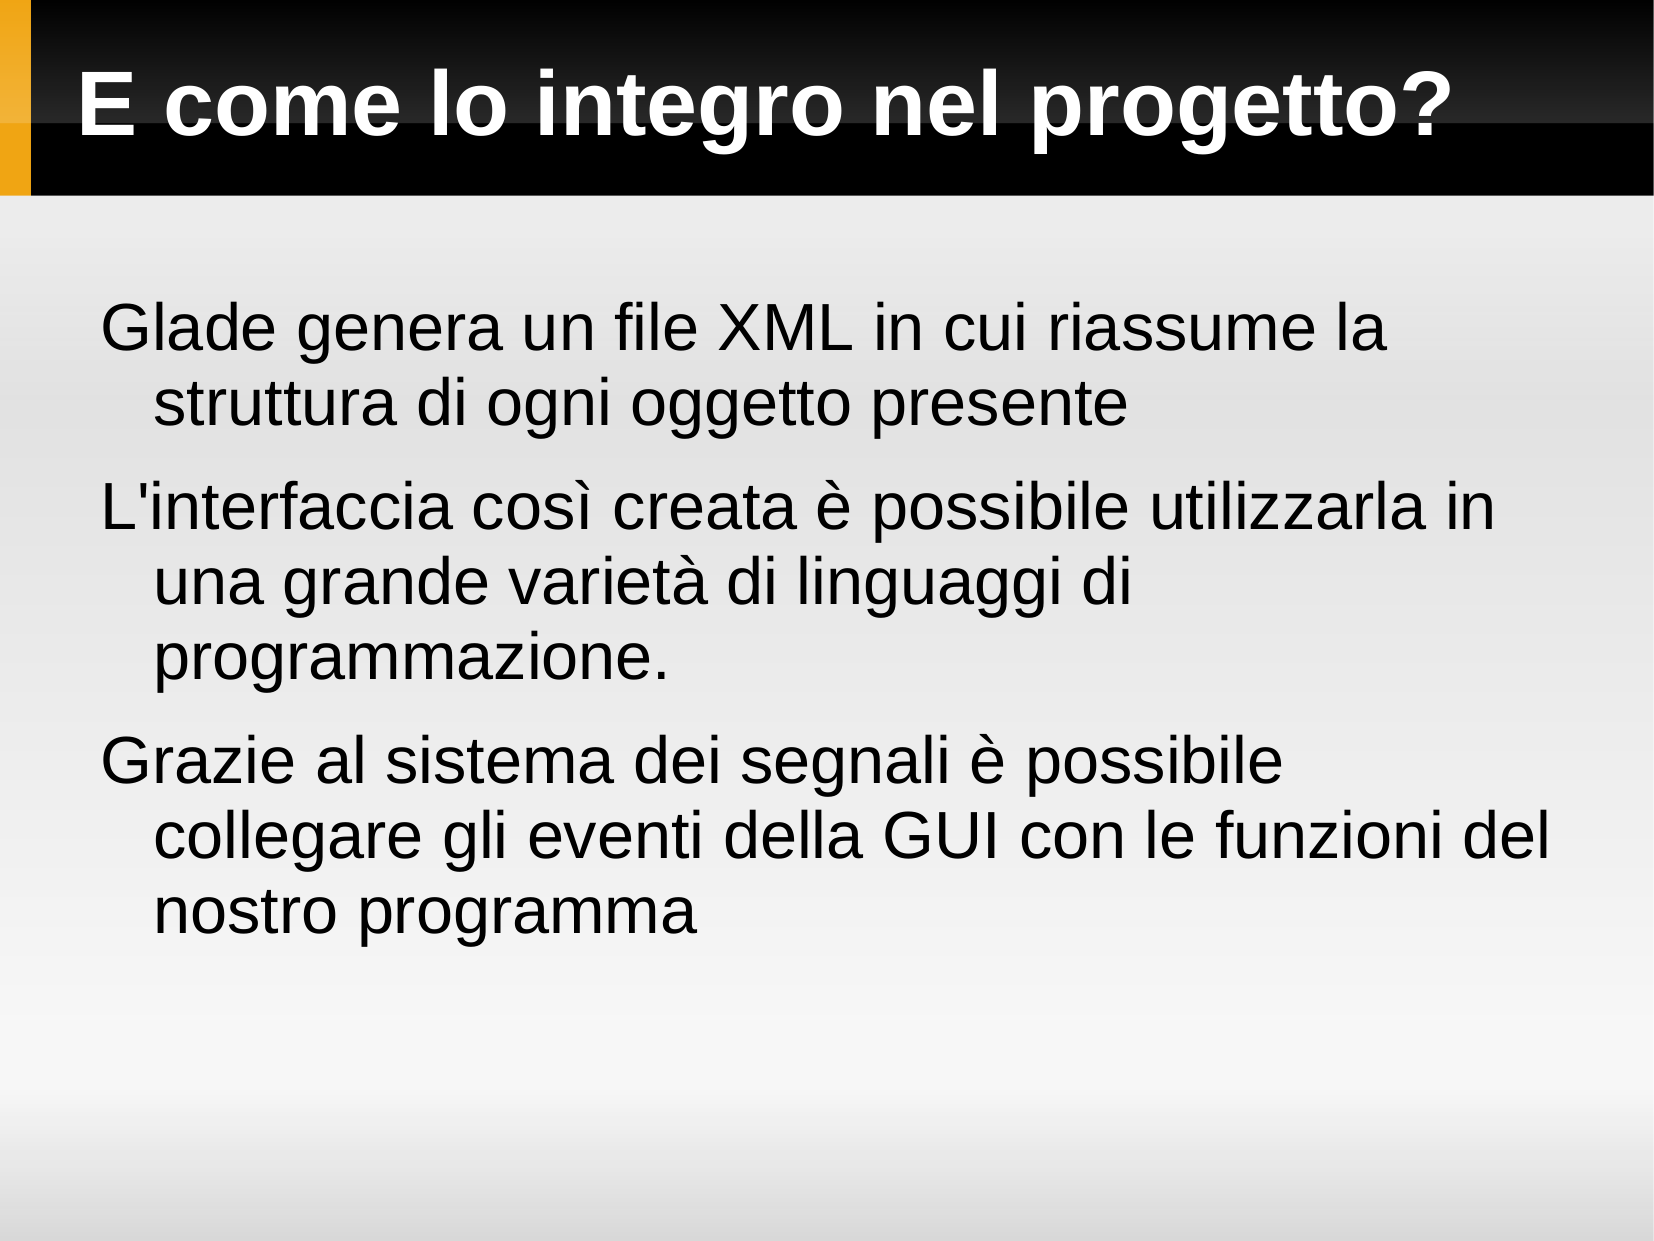

# E come lo integro nel progetto?
Glade genera un file XML in cui riassume la struttura di ogni oggetto presente
L'interfaccia così creata è possibile utilizzarla in una grande varietà di linguaggi di programmazione.
Grazie al sistema dei segnali è possibile collegare gli eventi della GUI con le funzioni del nostro programma